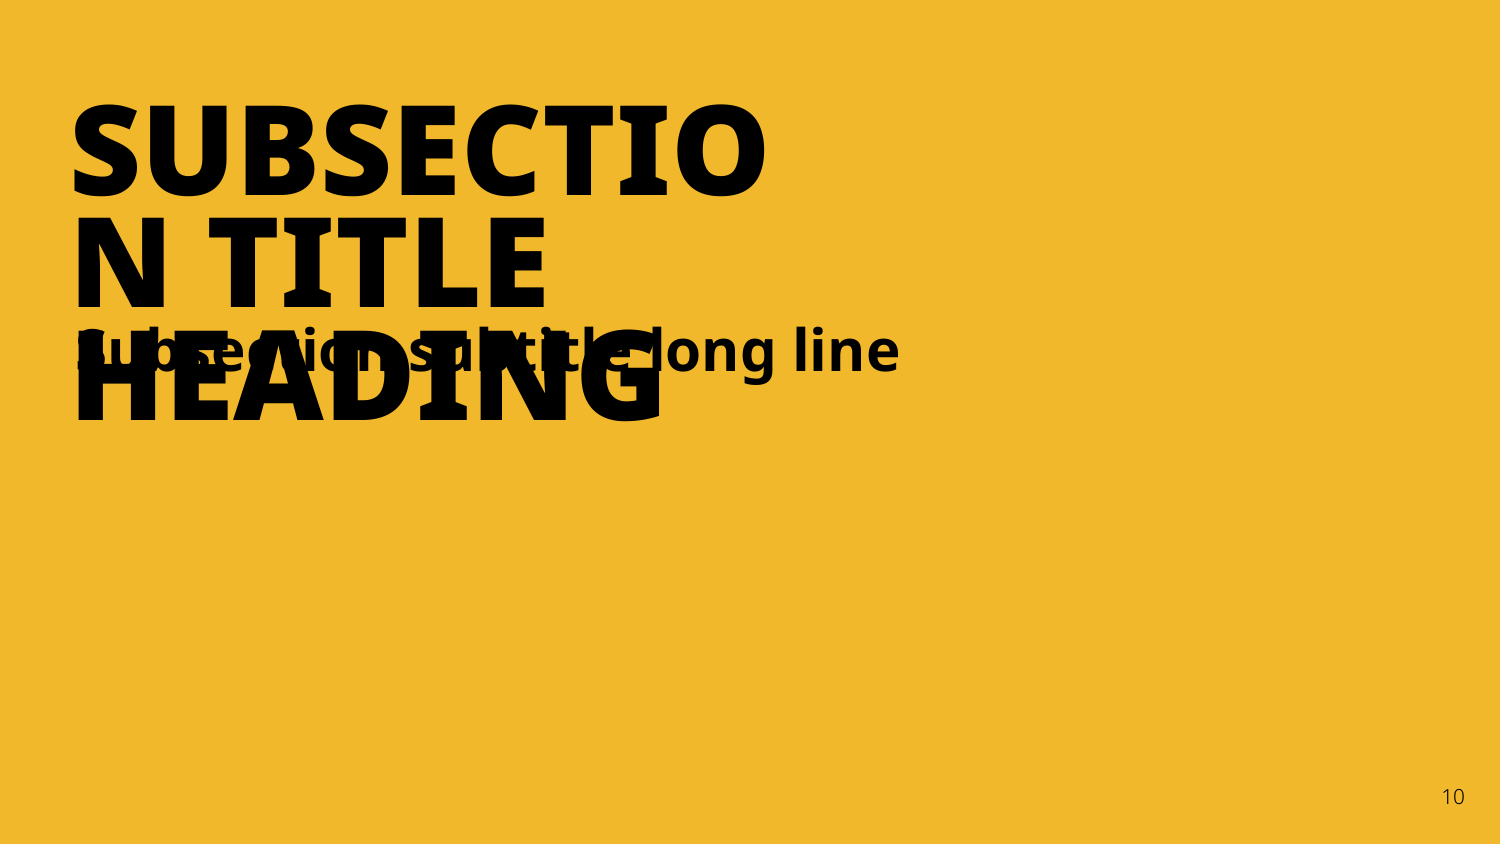

# SUBSECTION TITLE HEADING
Subsection subtitle long line